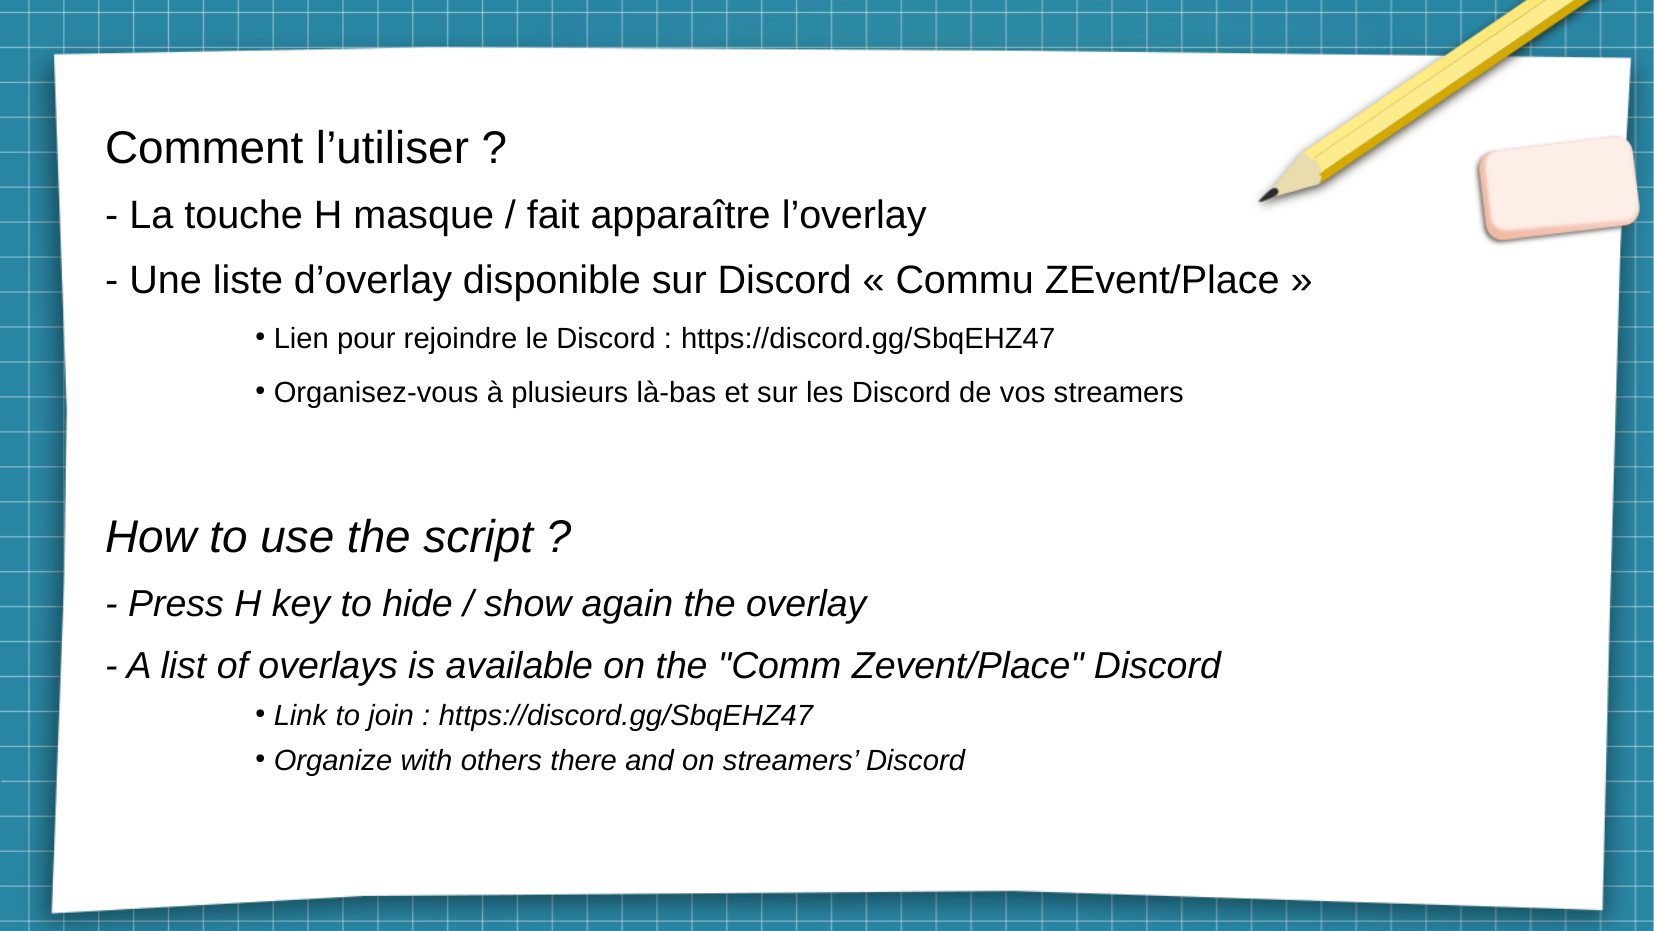

#
Comment l’utiliser ?
- La touche H masque / fait apparaître l’overlay
- Une liste d’overlay disponible sur Discord « Commu ZEvent/Place »
 Lien pour rejoindre le Discord : https://discord.gg/SbqEHZ47
 Organisez-vous à plusieurs là-bas et sur les Discord de vos streamers
How to use the script ?
- Press H key to hide / show again the overlay
- A list of overlays is available on the "Comm Zevent/Place" Discord
 Link to join : https://discord.gg/SbqEHZ47
 Organize with others there and on streamers’ Discord